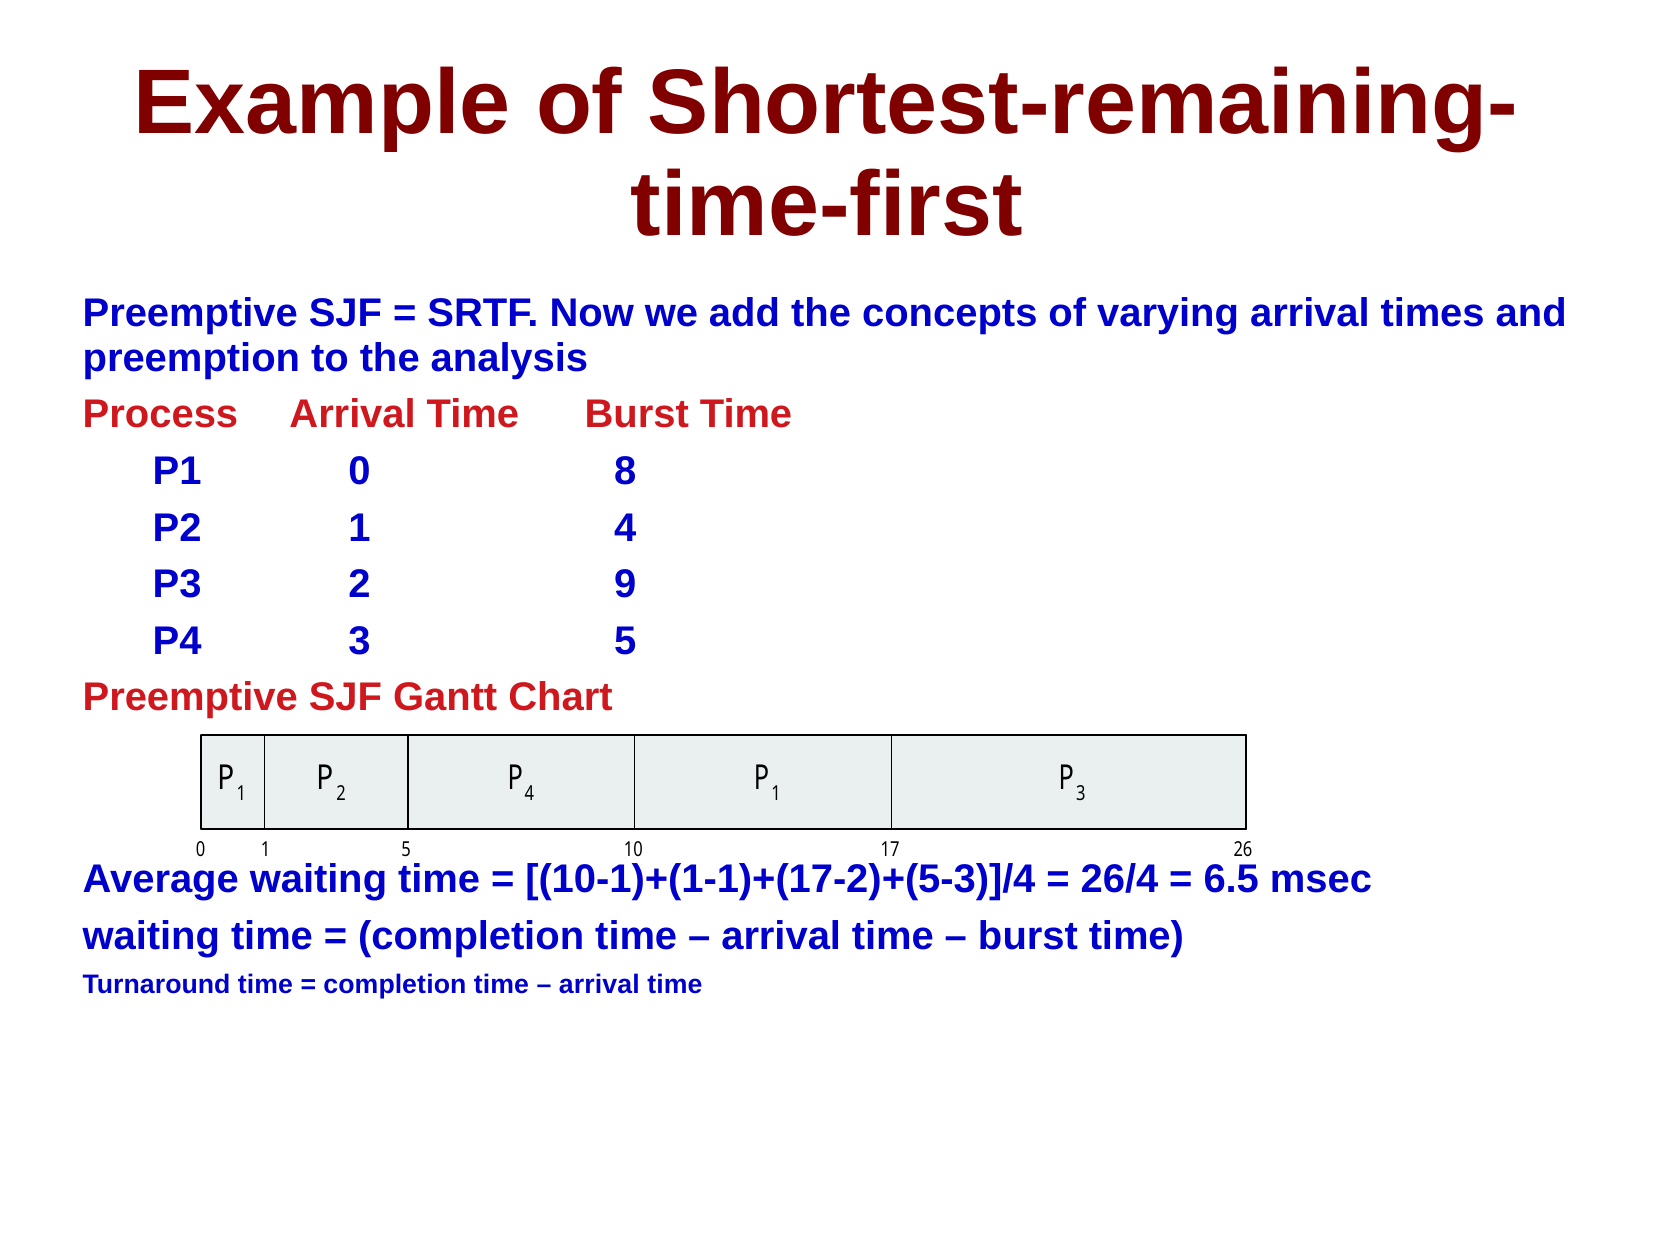

# Example of Shortest-remaining-time-first
Preemptive SJF = SRTF. Now we add the concepts of varying arrival times and preemption to the analysis
Process		Arrival Time			Burst Time
		 P1					0									8
		 P2 					1									4
		 P3					2									9
		 P4					3									5
Preemptive SJF Gantt Chart
Average waiting time = [(10-1)+(1-1)+(17-2)+(5-3)]/4 = 26/4 = 6.5 msec
waiting time = (completion time – arrival time – burst time)
Turnaround time = completion time – arrival time